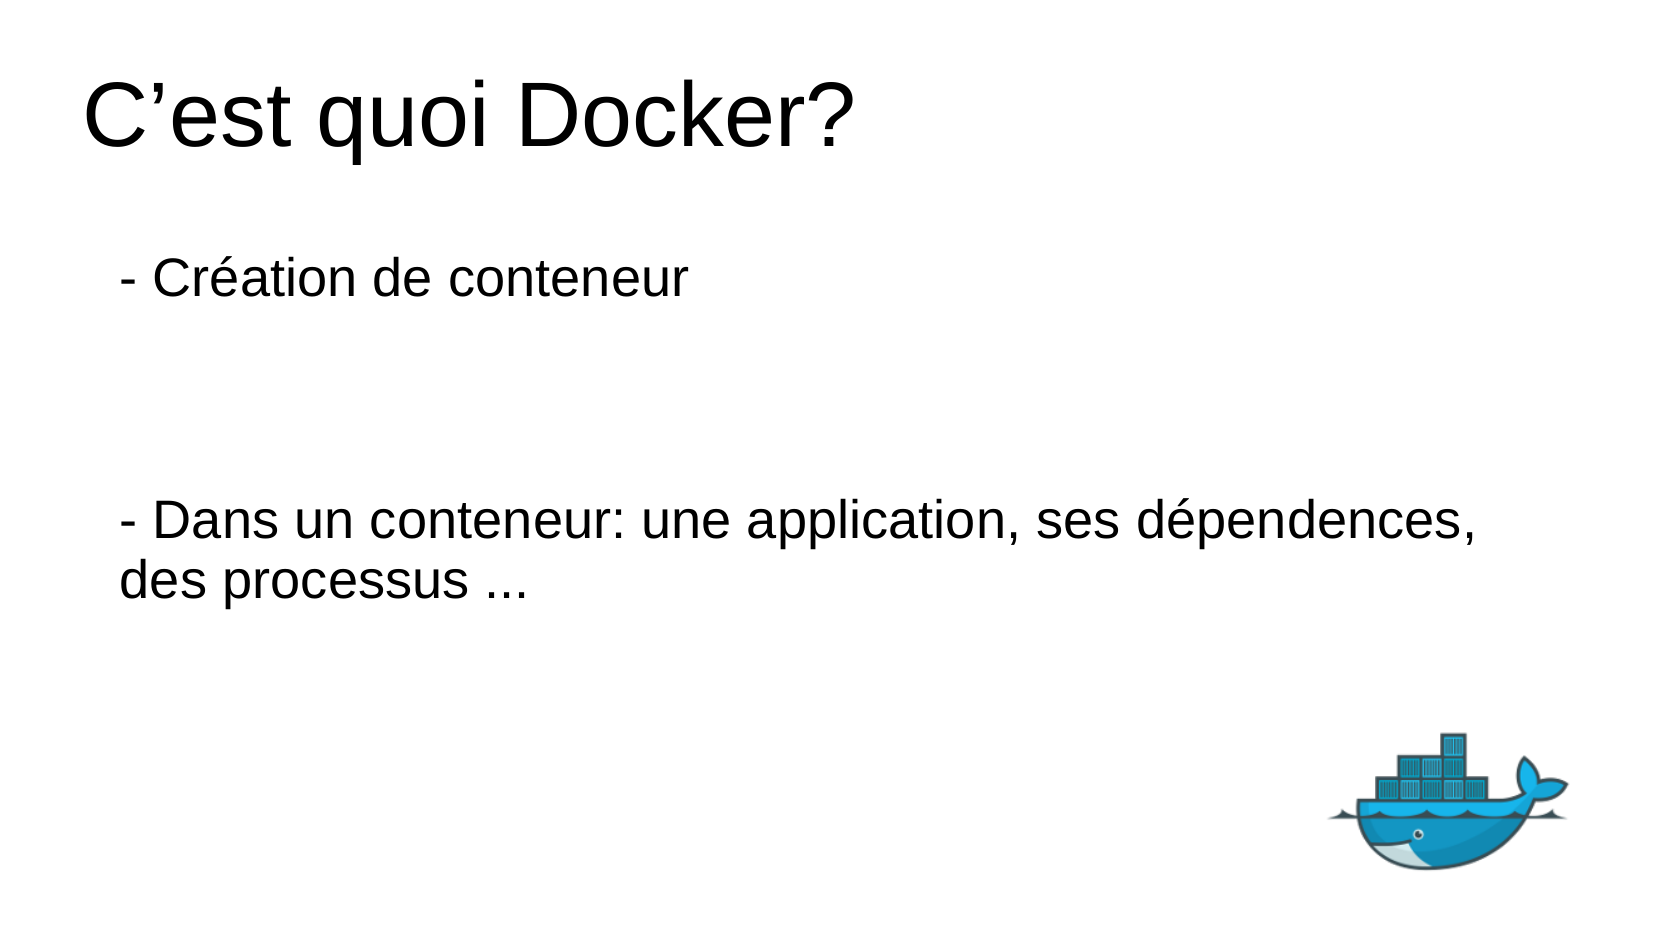

# C’est quoi Docker?
- Création de conteneur
- Dans un conteneur: une application, ses dépendences, des processus ...